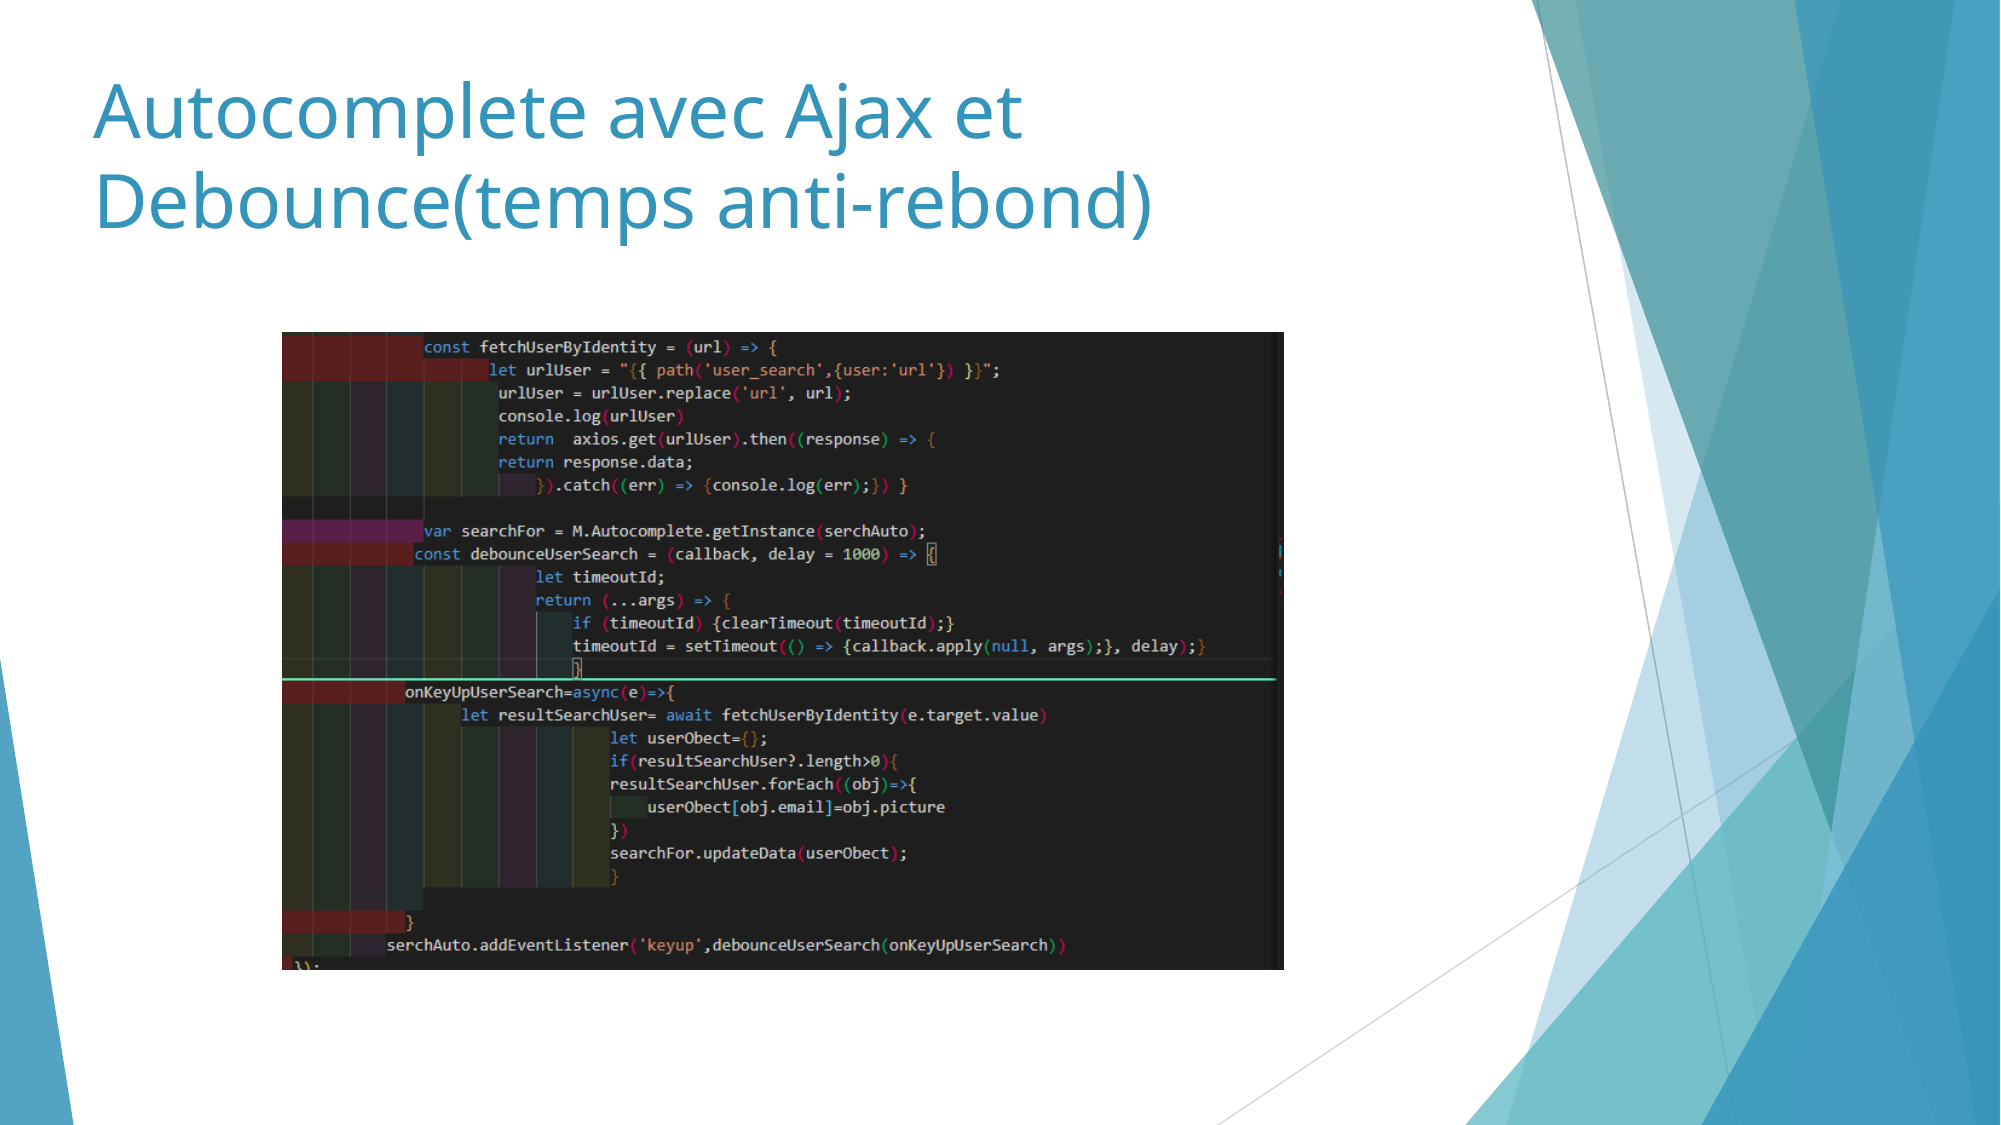

# Autocomplete avec Ajax et Debounce(temps anti-rebond)